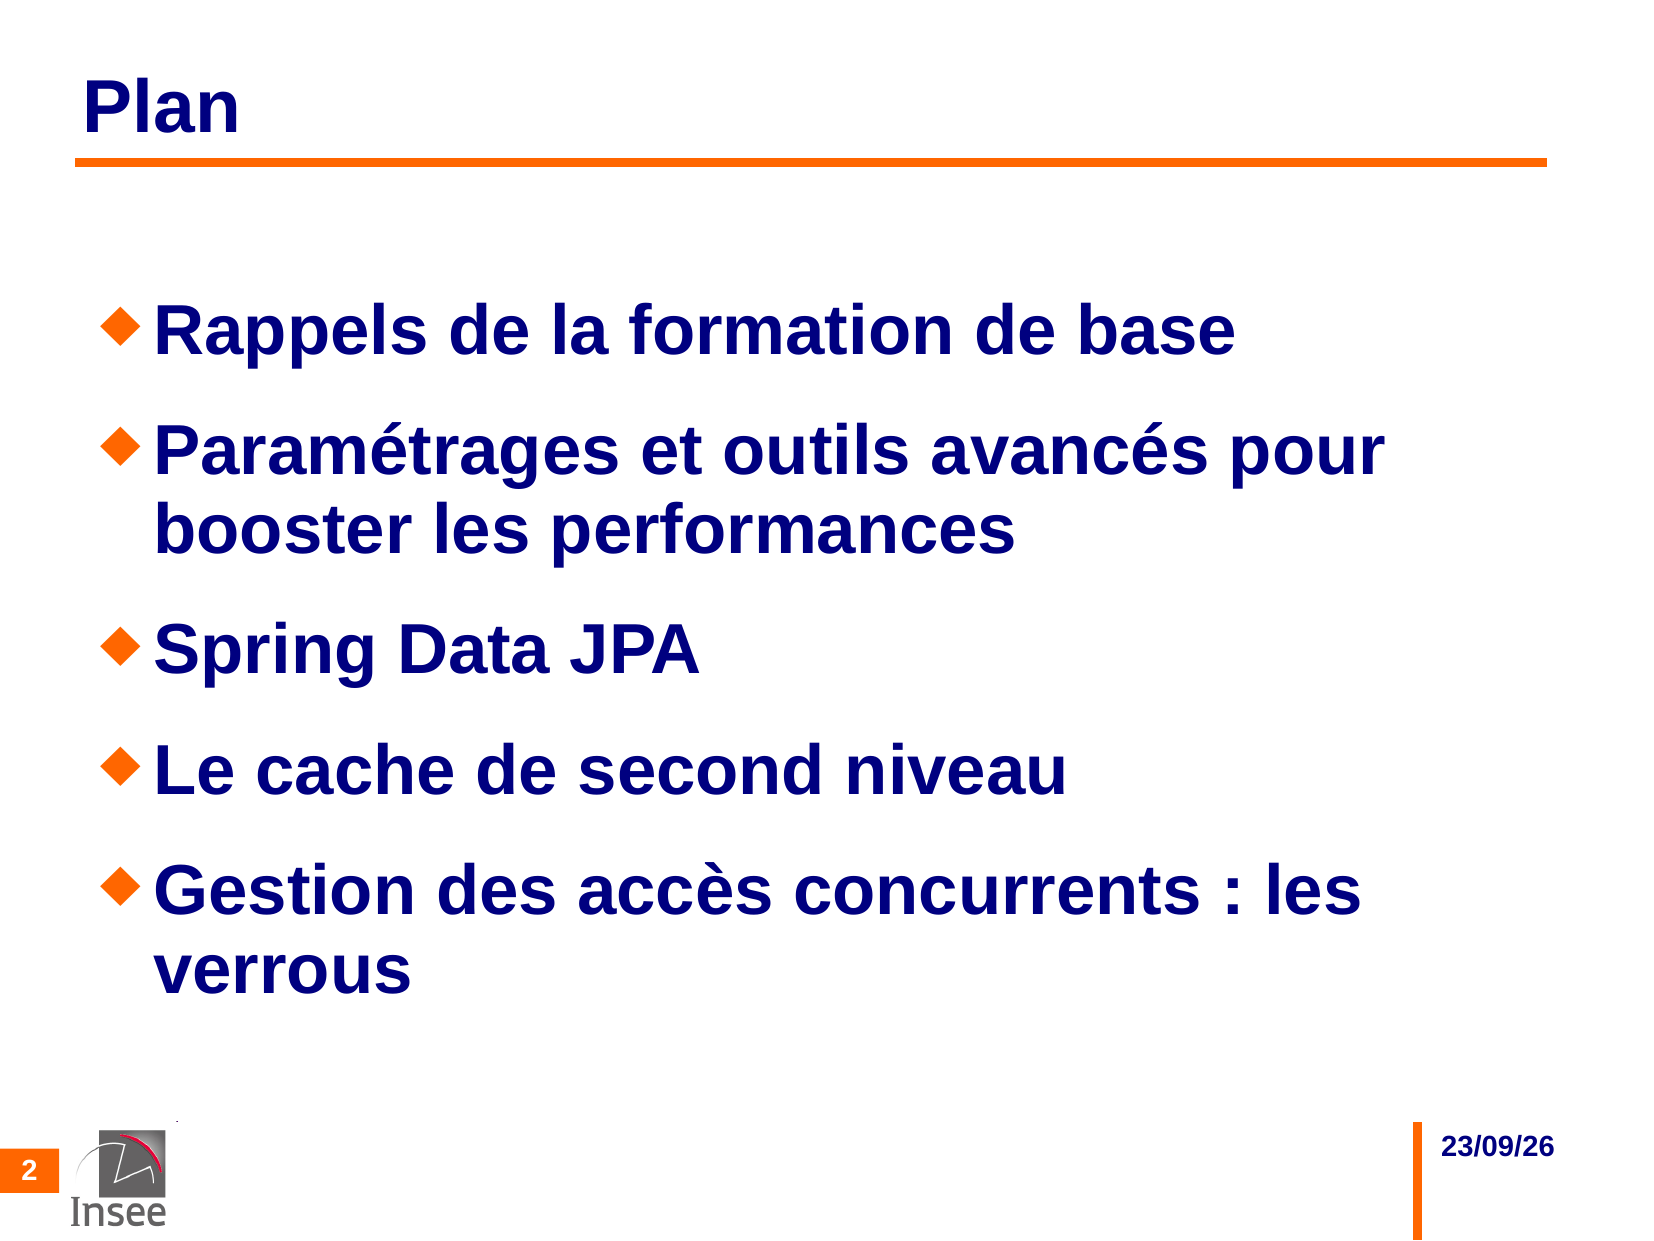

# Plan
Rappels de la formation de base
Paramétrages et outils avancés pour booster les performances
Spring Data JPA
Le cache de second niveau
Gestion des accès concurrents : les verrous
2